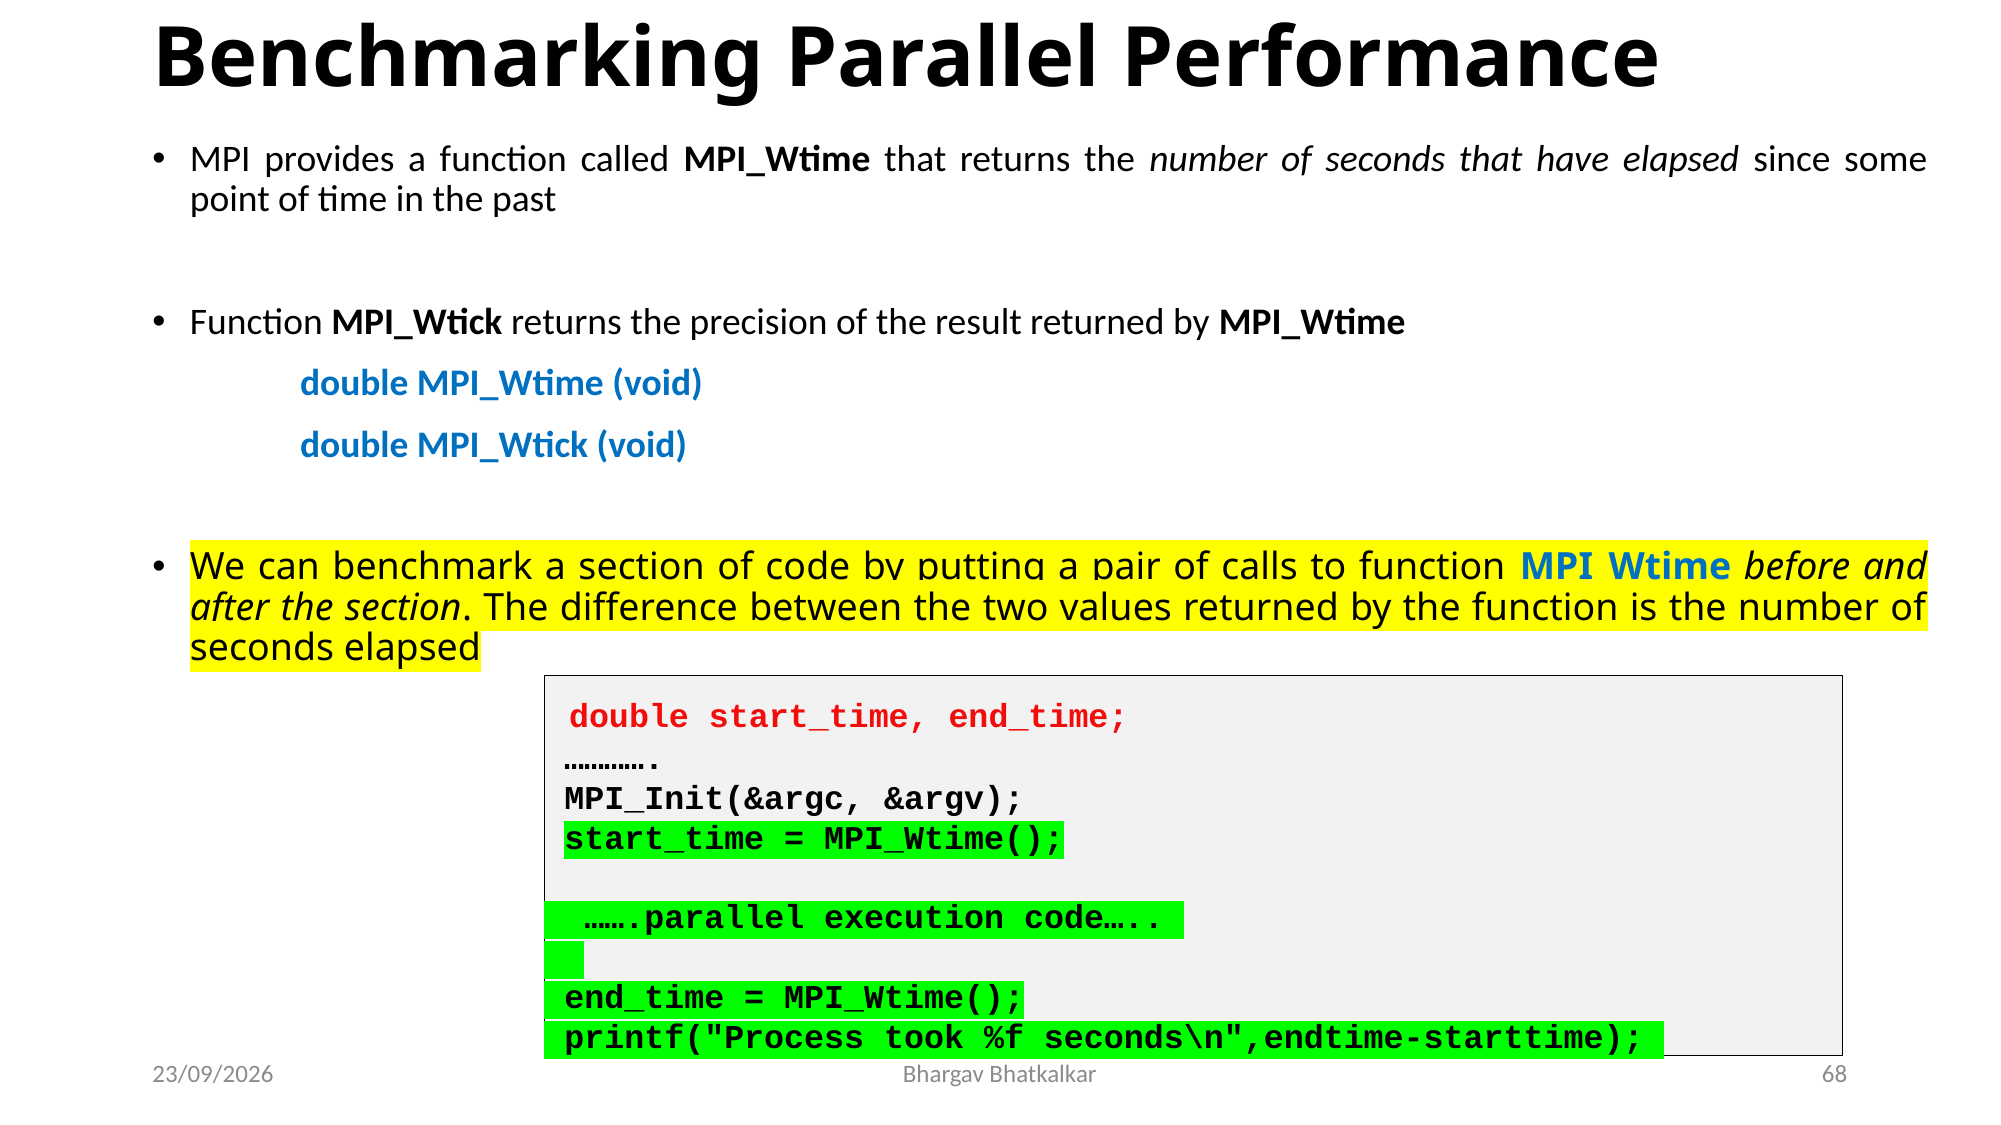

# Benchmarking Parallel Performance
MPI provides a function called MPI_Wtime that returns the number of seconds that have elapsed since some point of time in the past
Function MPI_Wtick returns the precision of the result returned by MPI_Wtime
		double MPI_Wtime (void)
		double MPI_Wtick (void)
We can benchmark a section of code by putting a pair of calls to function MPI_Wtime before and after the section. The difference between the two values returned by the function is the number of seconds elapsed
 double start_time, end_time;
 ………….
 MPI_Init(&argc, &argv);
 start_time = MPI_Wtime();
 …….parallel execution code…..
 end_time = MPI_Wtime();
 printf("Process took %f seconds\n",endtime-starttime);
Bhargav Bhatkalkar